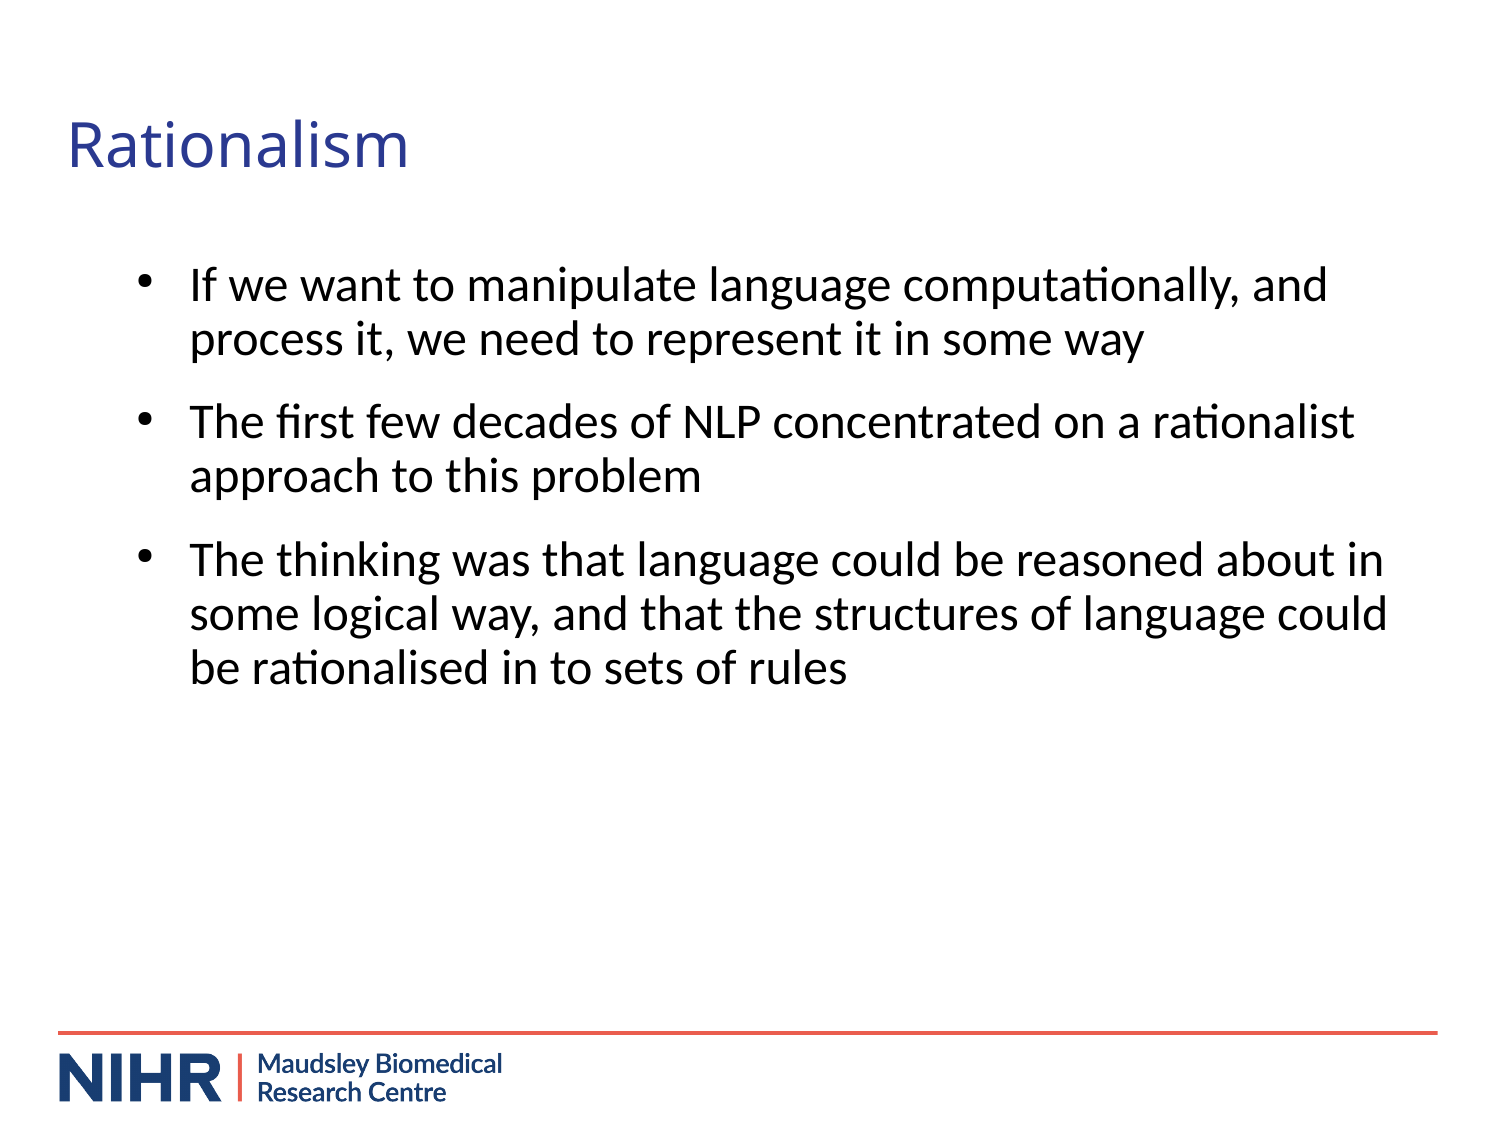

Rationalism
# If we want to manipulate language computationally, and process it, we need to represent it in some way
The first few decades of NLP concentrated on a rationalist approach to this problem
The thinking was that language could be reasoned about in some logical way, and that the structures of language could be rationalised in to sets of rules